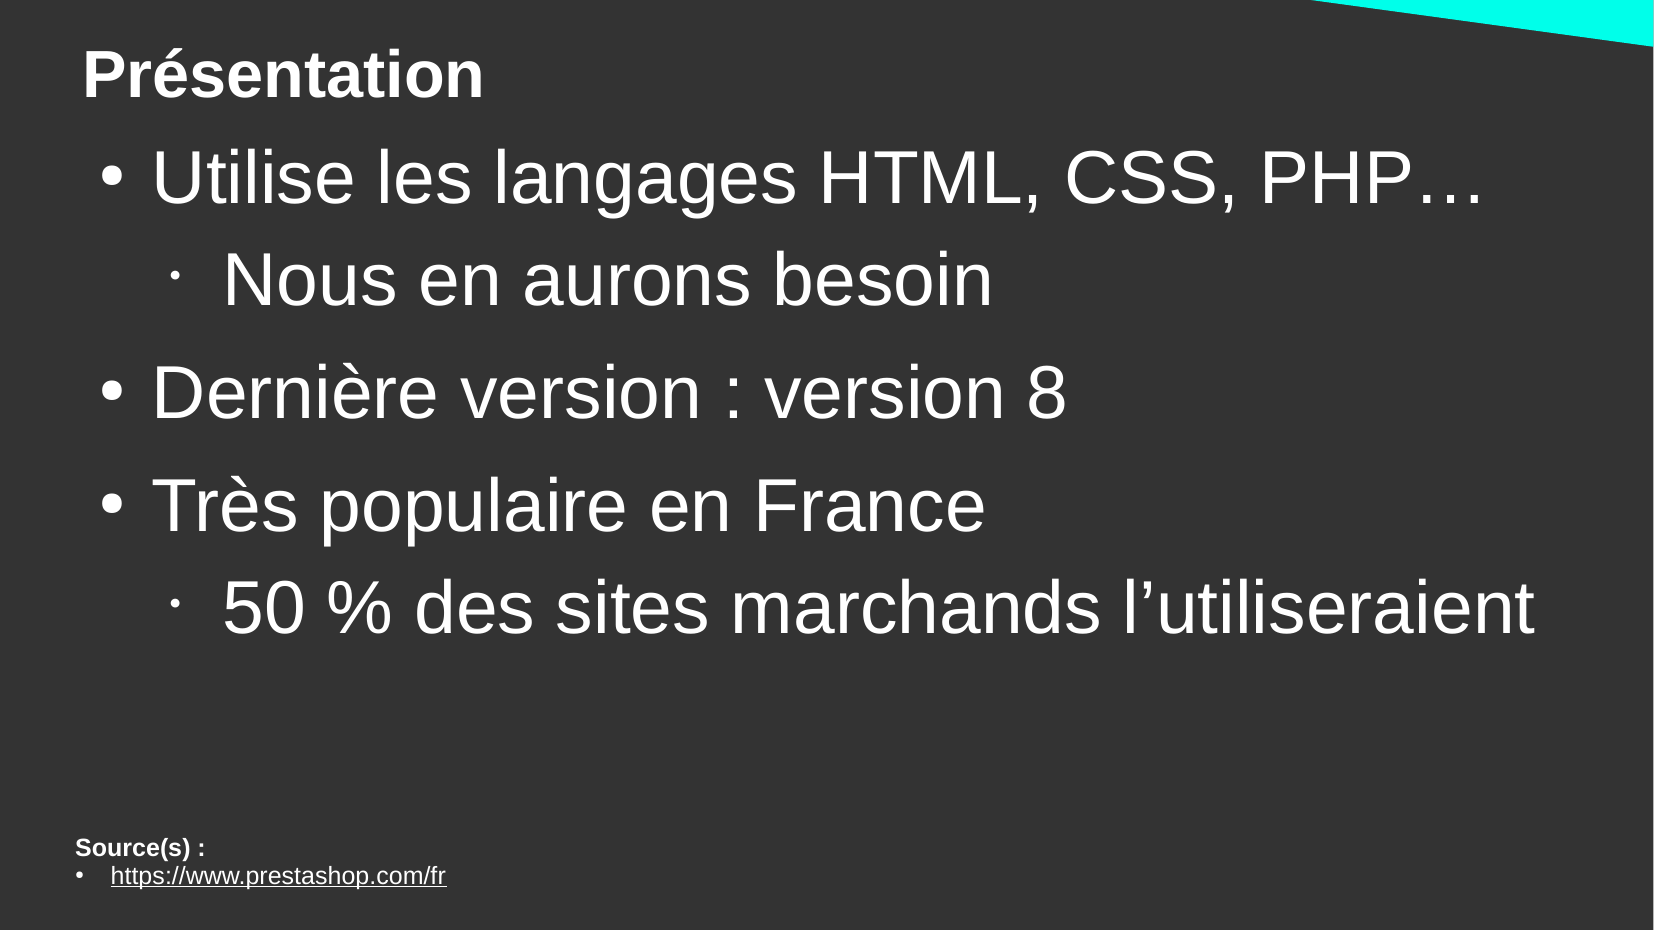

# Présentation
Utilise les langages HTML, CSS, PHP…
Nous en aurons besoin
Dernière version : version 8
Très populaire en France
50 % des sites marchands l’utiliseraient
Source(s) :
https://www.prestashop.com/fr